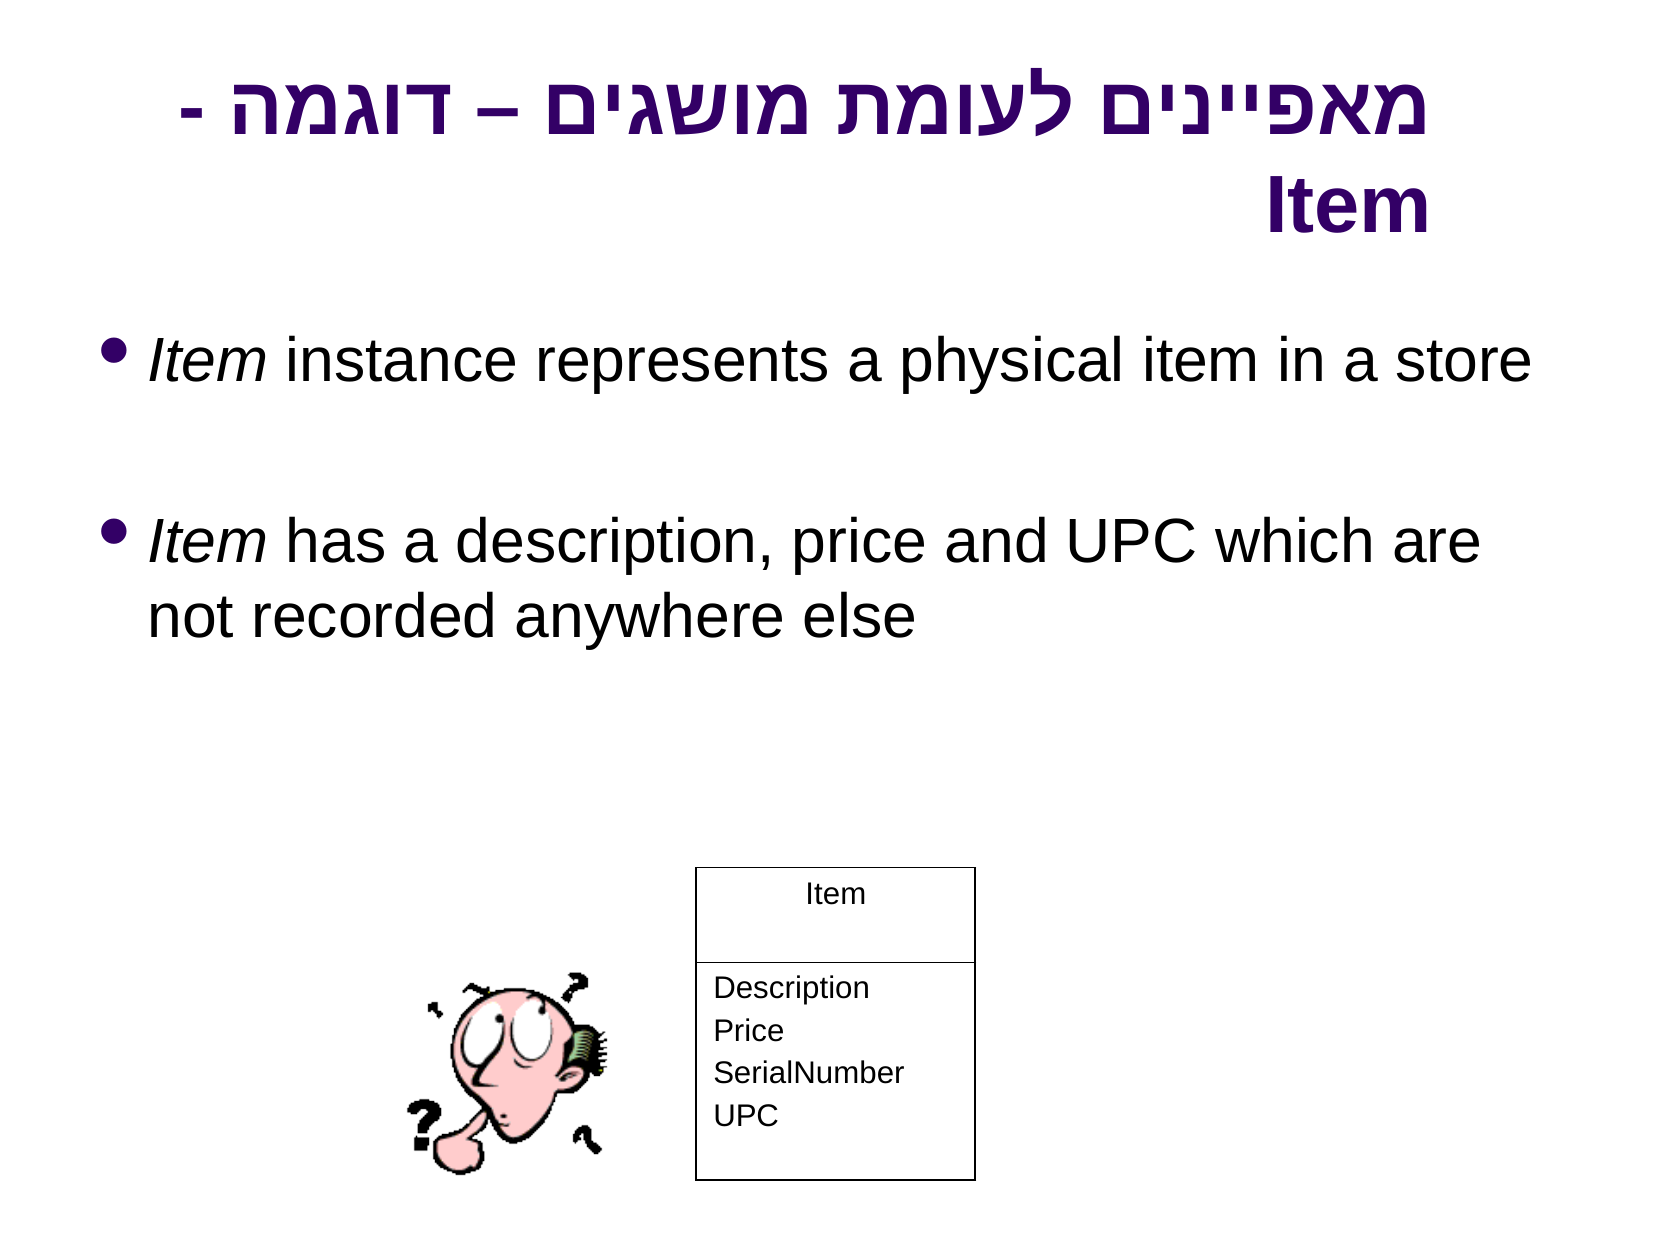

# מאפיינים לעומת מושגים – דוגמה - Item
Item instance represents a physical item in a store
Item has a description, price and UPC which are not recorded anywhere else
| Item |
| --- |
| Description Price SerialNumber UPC |